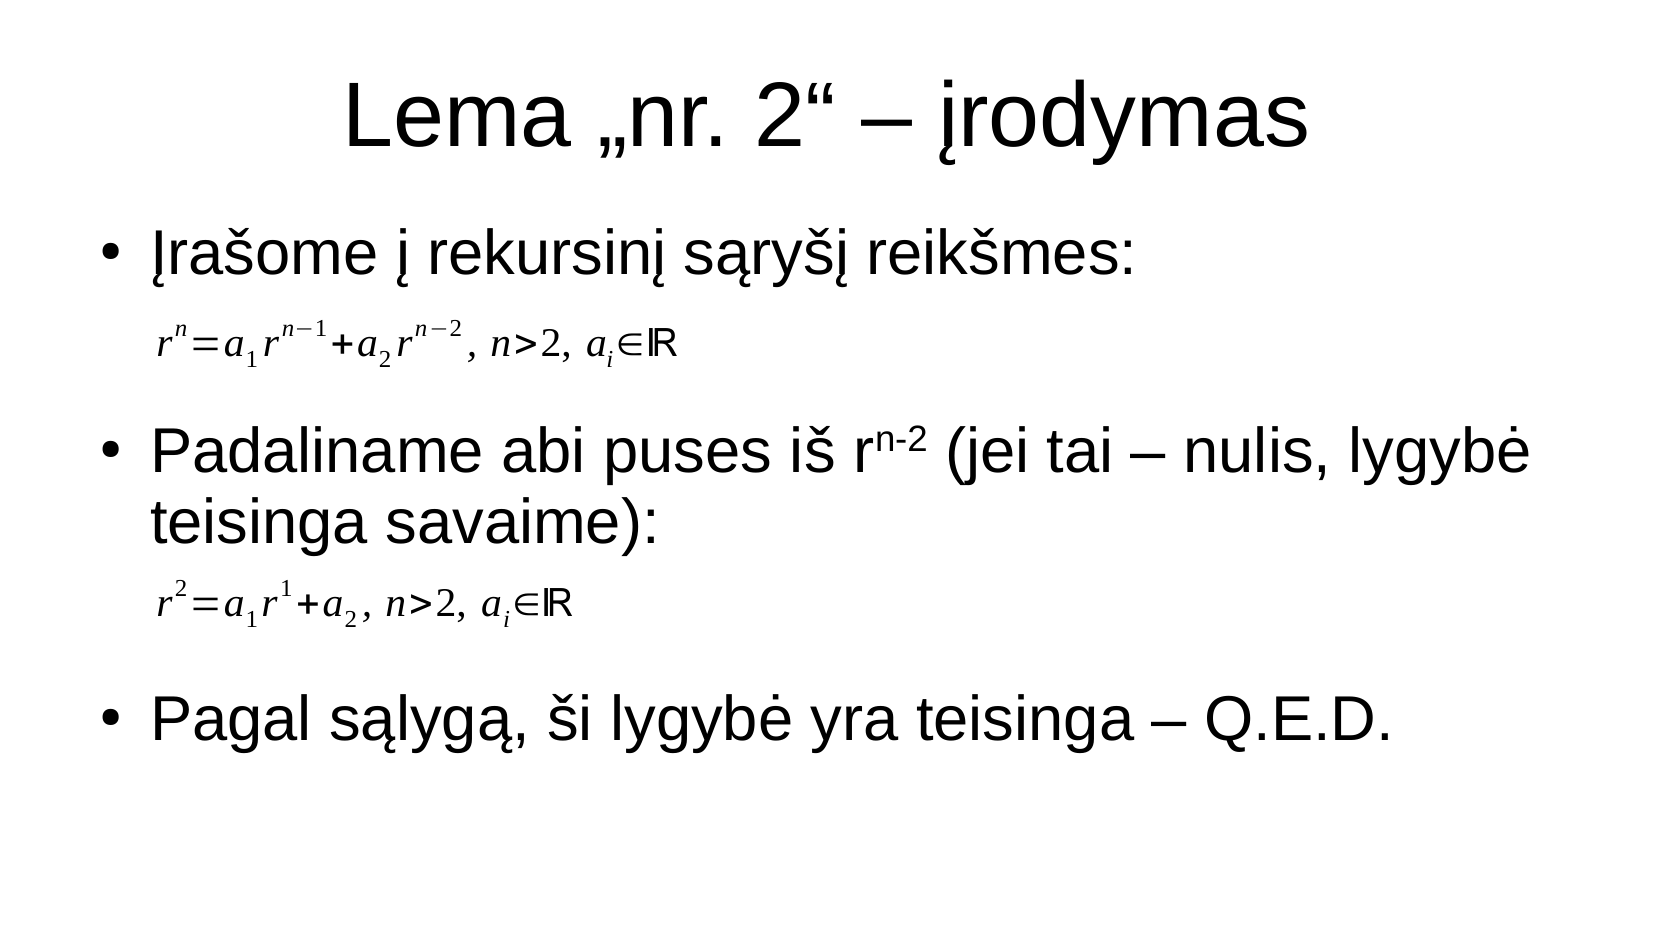

# Lema „nr. 2“ – įrodymas
Įrašome į rekursinį sąryšį reikšmes:
Padaliname abi puses iš rn-2 (jei tai – nulis, lygybė teisinga savaime):
Pagal sąlygą, ši lygybė yra teisinga – Q.E.D.